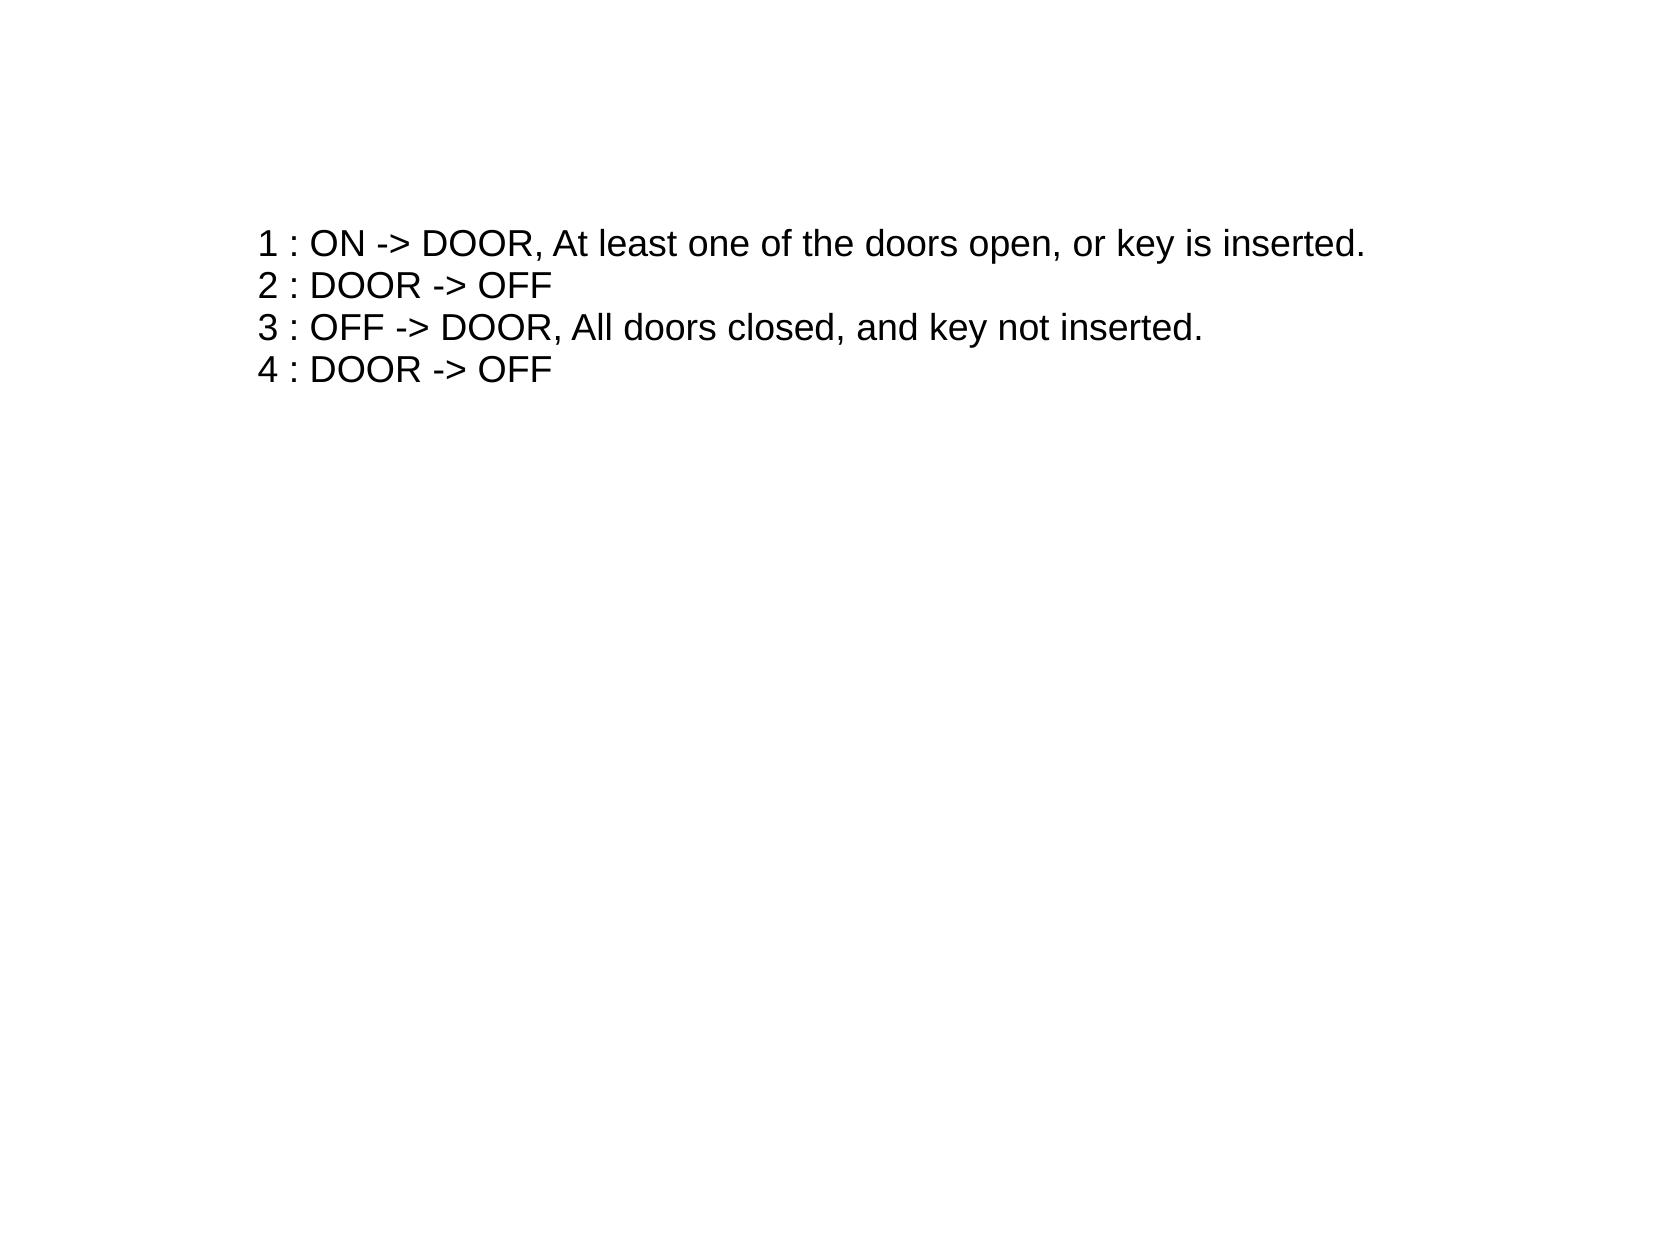

1 : ON -> DOOR, At least one of the doors open, or key is inserted.
2 : DOOR -> OFF
3 : OFF -> DOOR, All doors closed, and key not inserted.
4 : DOOR -> OFF